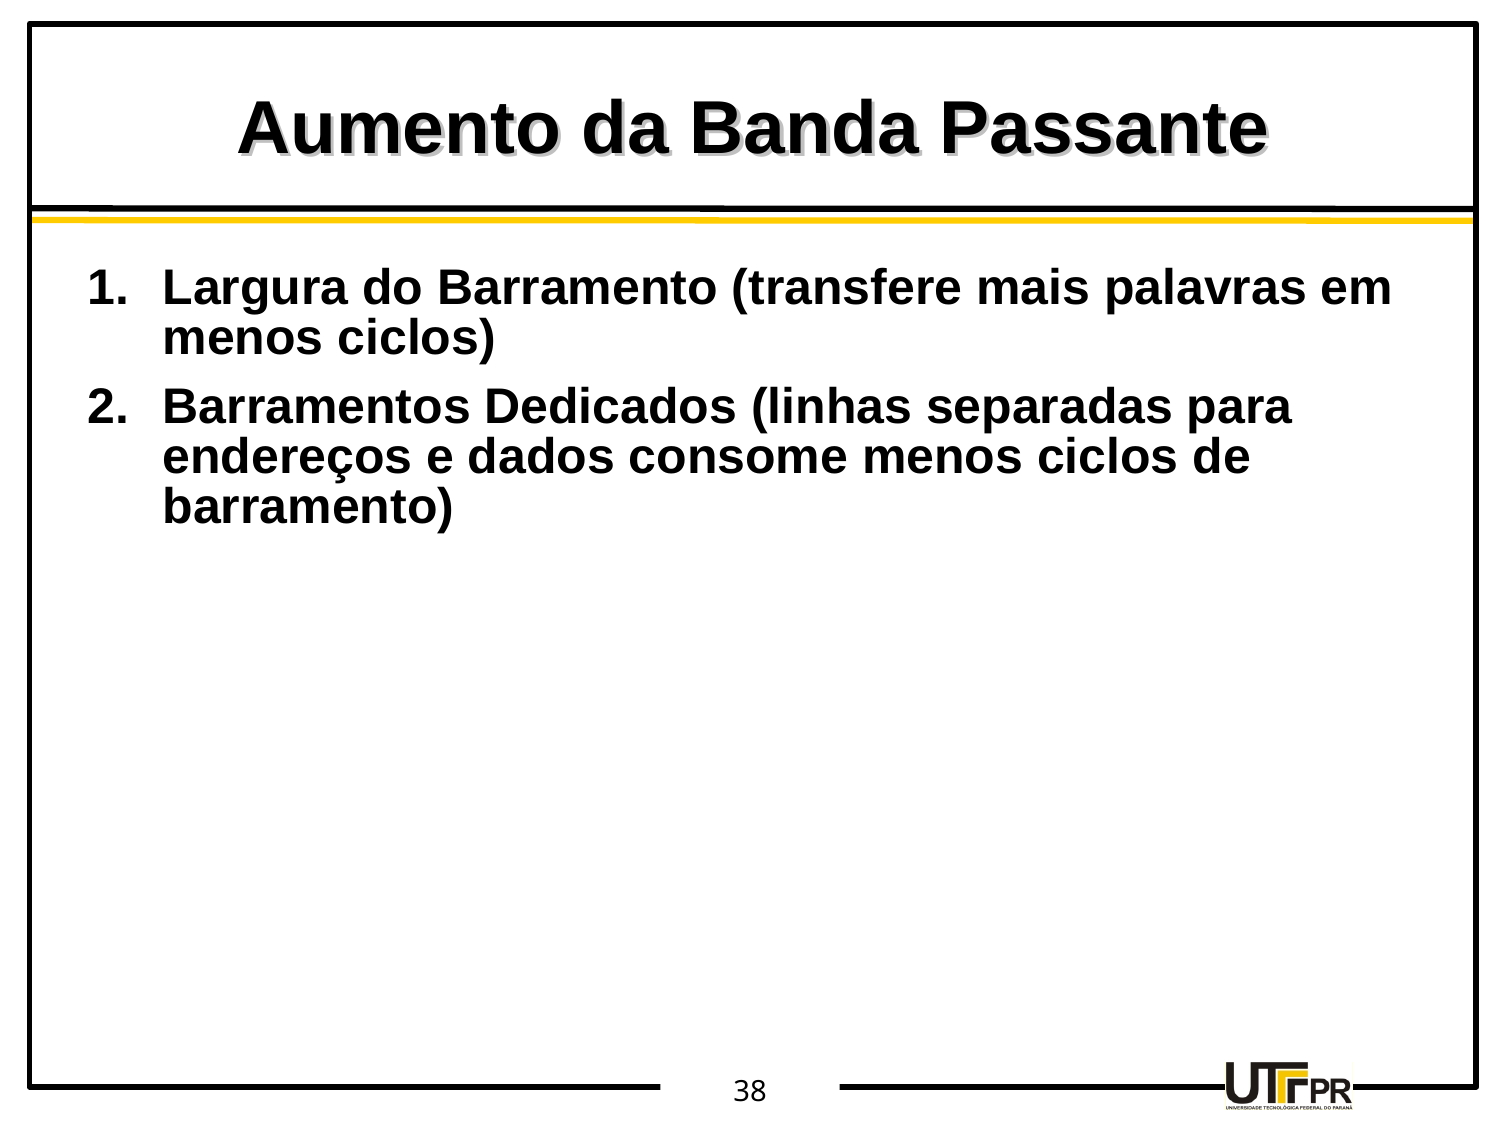

Aumento da Banda Passante
# Largura do Barramento (transfere mais palavras em menos ciclos)
Barramentos Dedicados (linhas separadas para endereços e dados consome menos ciclos de barramento)